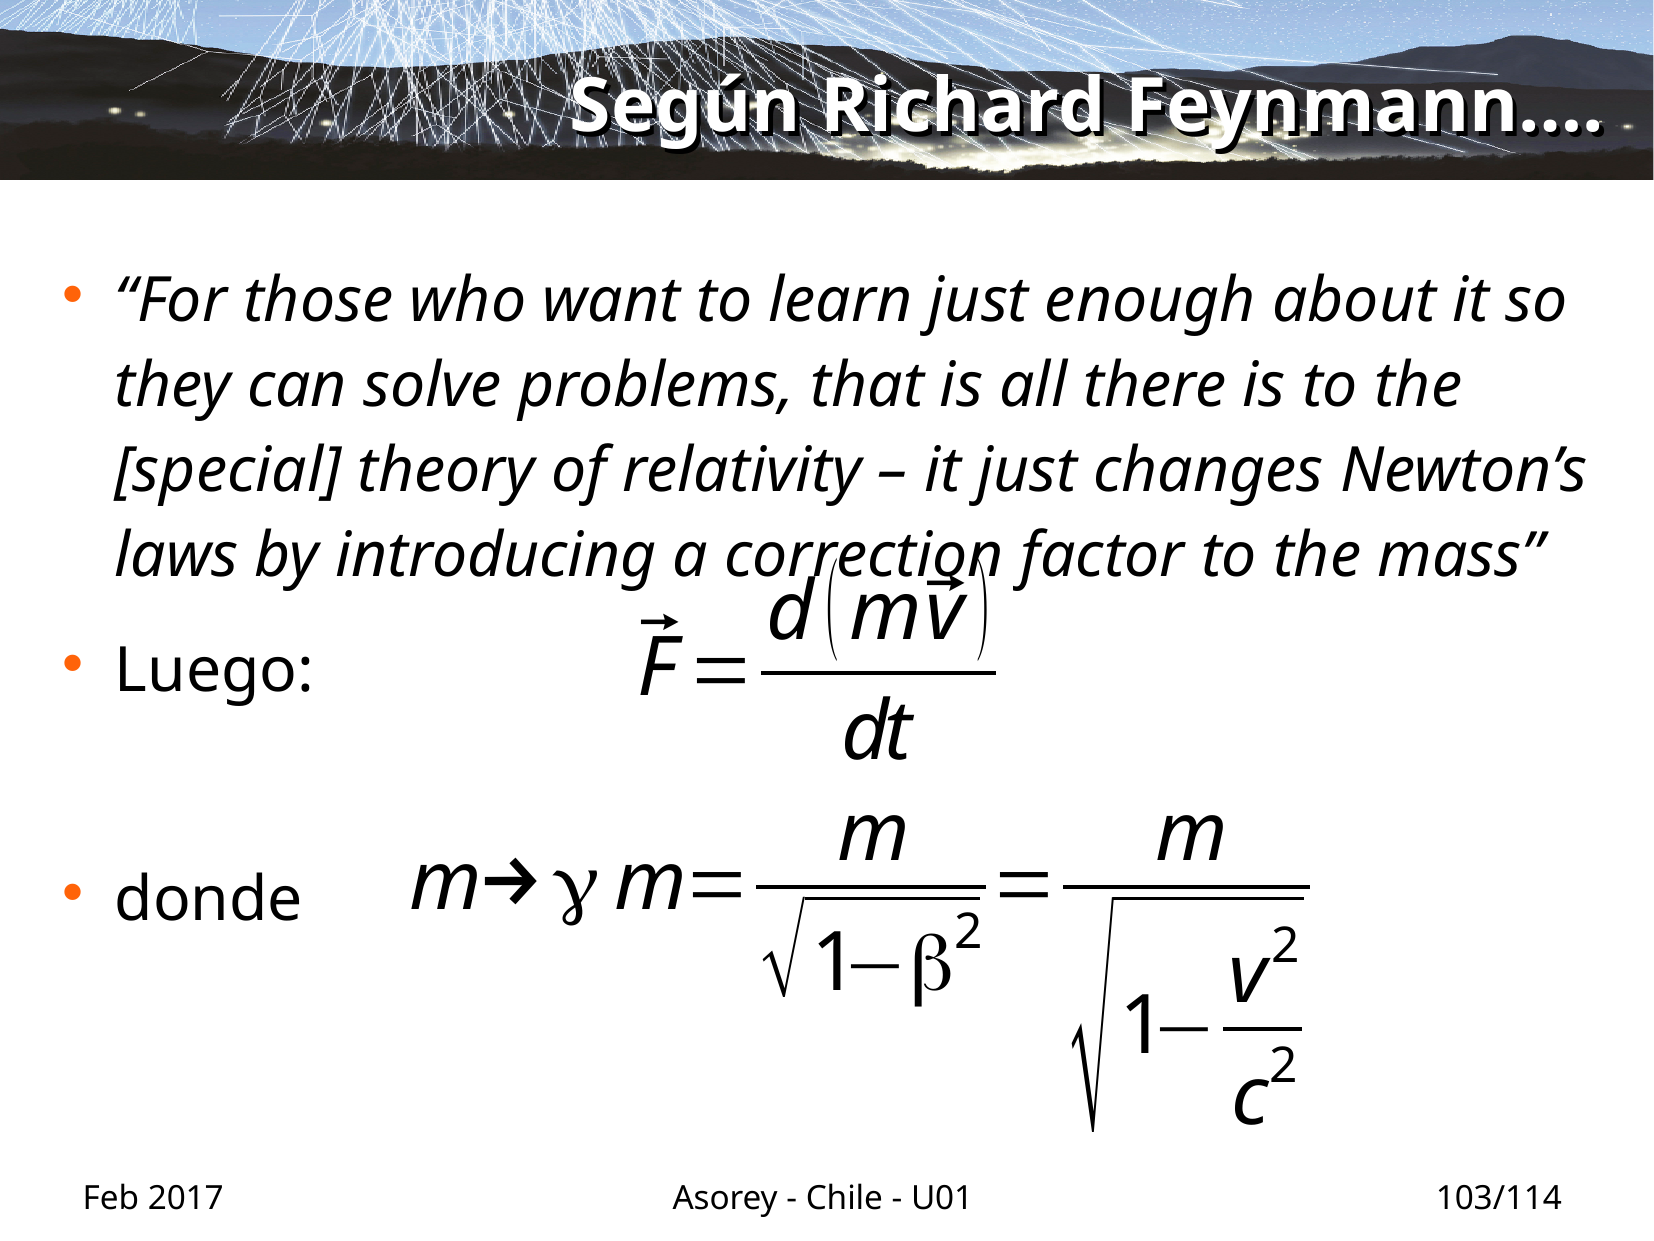

# Según Richard Feynmann….
“For those who want to learn just enough about it so they can solve problems, that is all there is to the [special] theory of relativity – it just changes Newton’s laws by introducing a correction factor to the mass”
Luego:
donde
Feb 2017
Asorey - Chile - U01
103